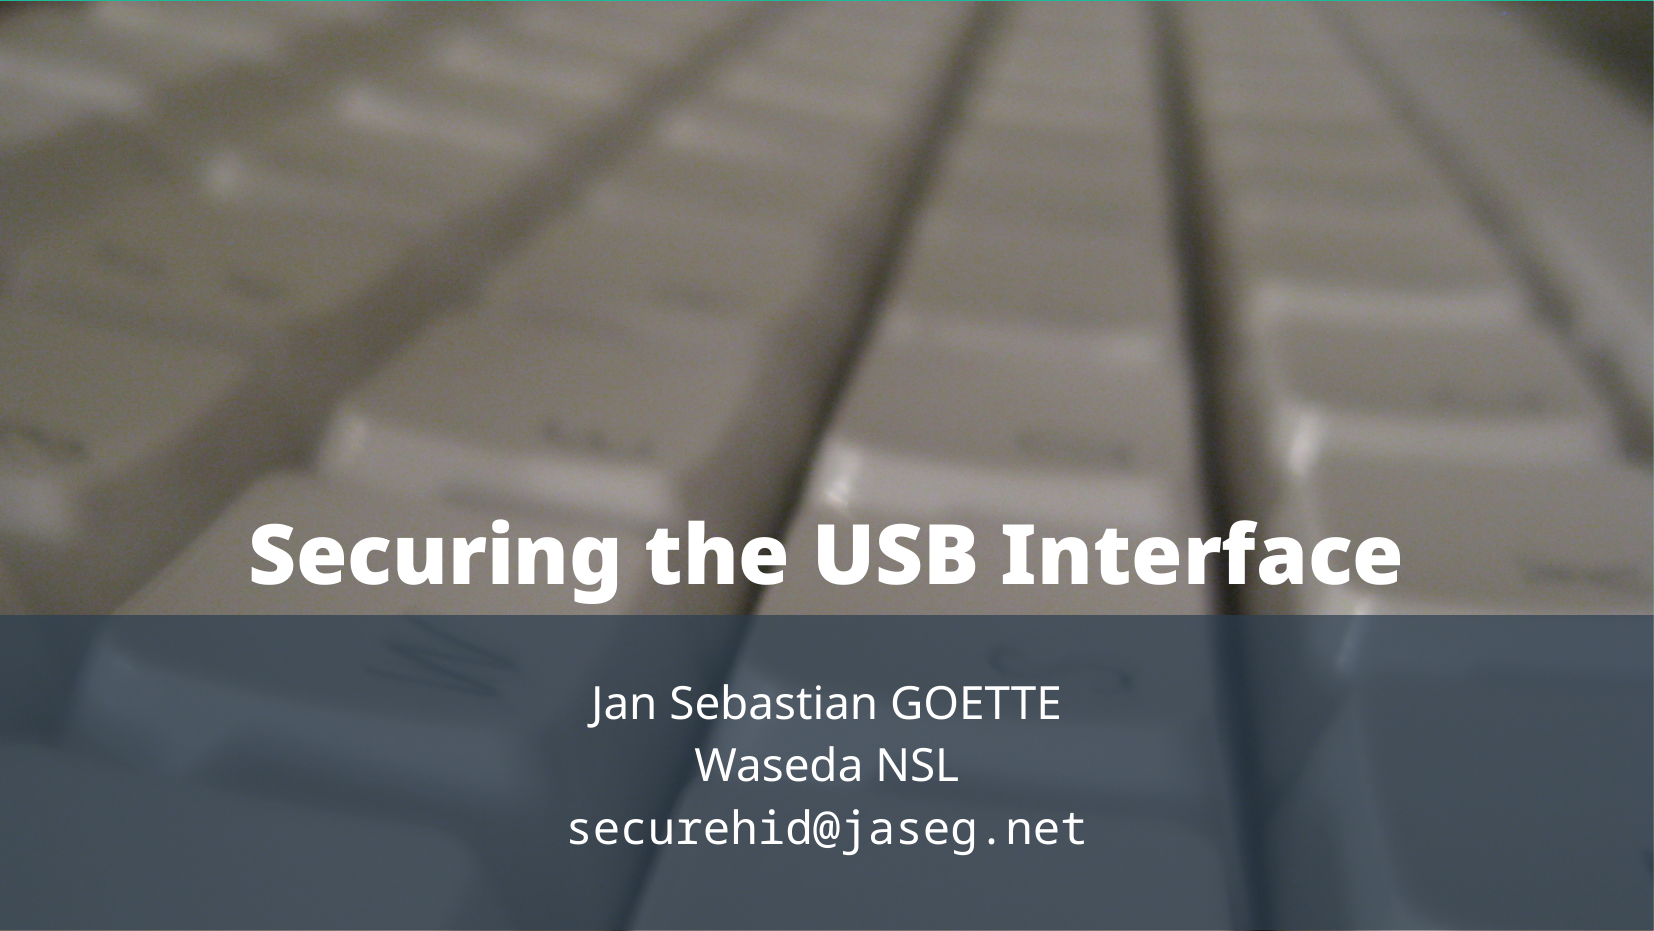

# Securing the USB Interface
Jan Sebastian GOETTE
Waseda NSL
securehid@jaseg.net